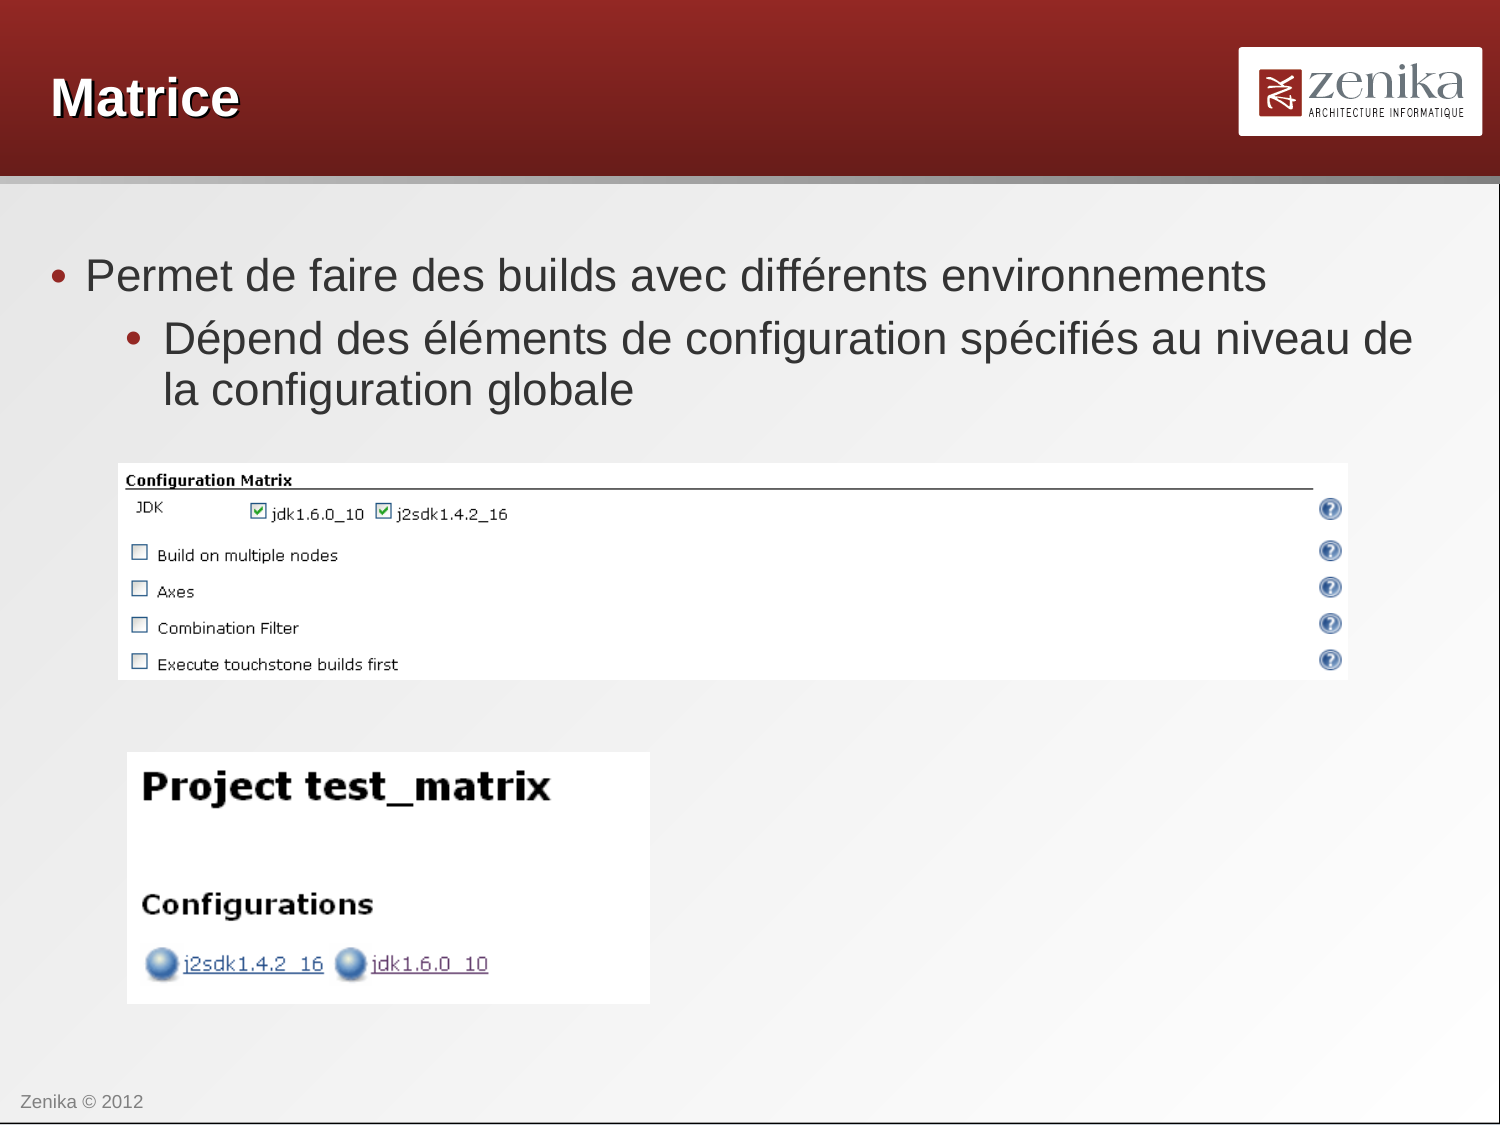

# Matrice
Permet de faire des builds avec différents environnements
Dépend des éléments de configuration spécifiés au niveau de la configuration globale